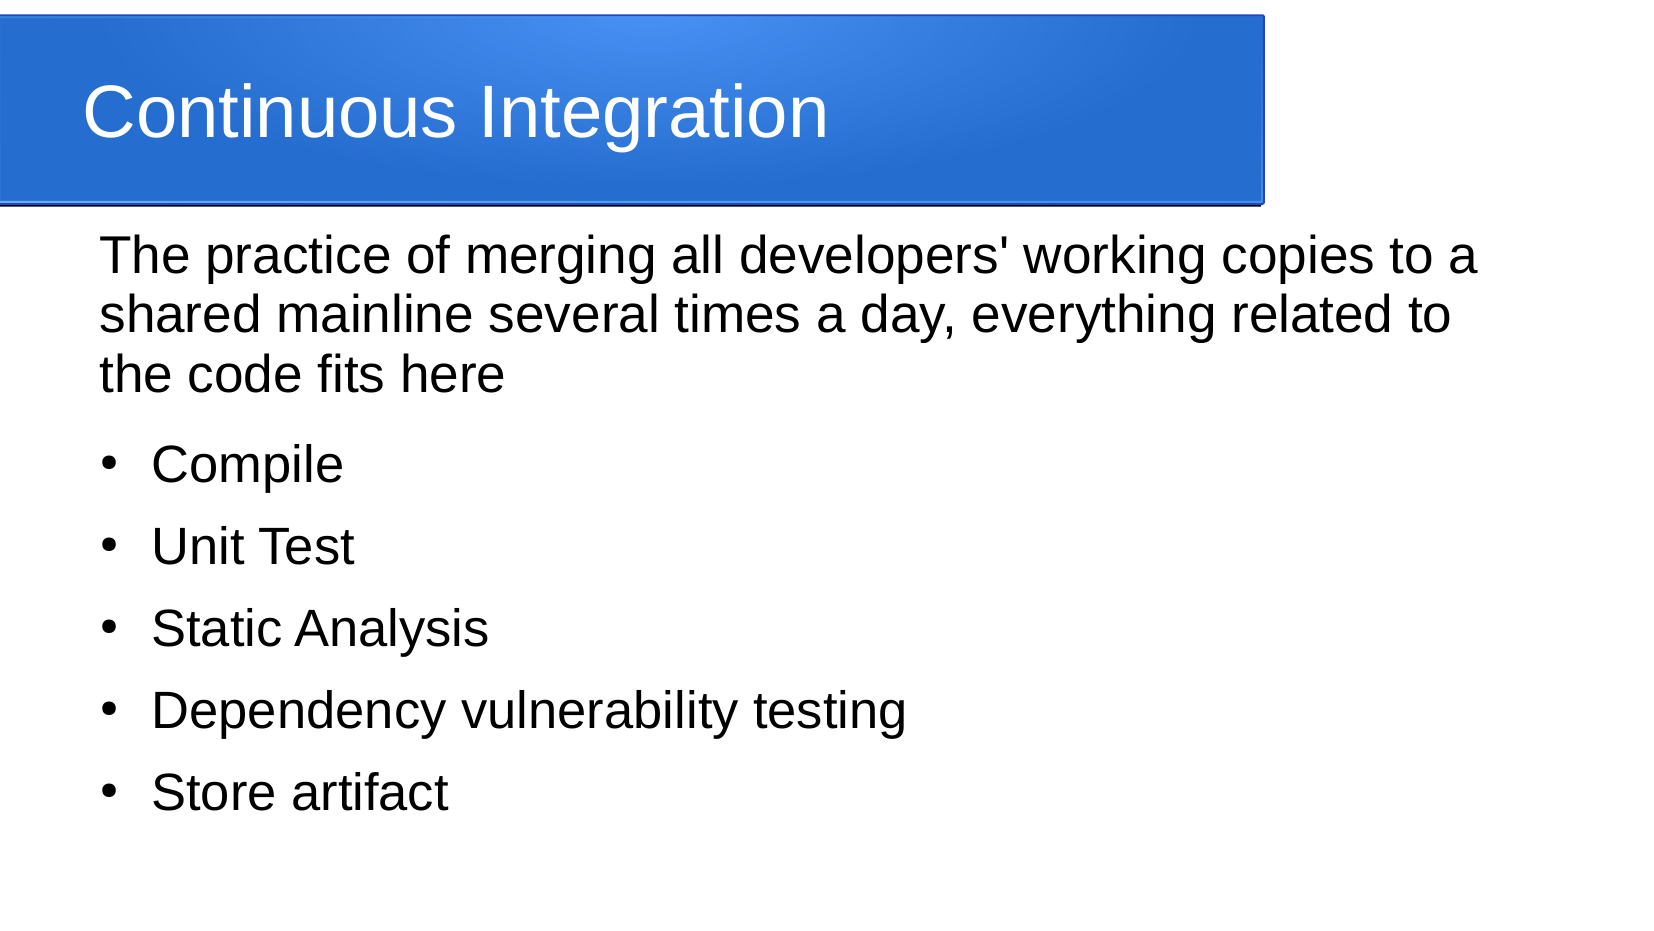

# Continuous Integration
The practice of merging all developers' working copies to a shared mainline several times a day, everything related to the code fits here
Compile
Unit Test
Static Analysis
Dependency vulnerability testing
Store artifact